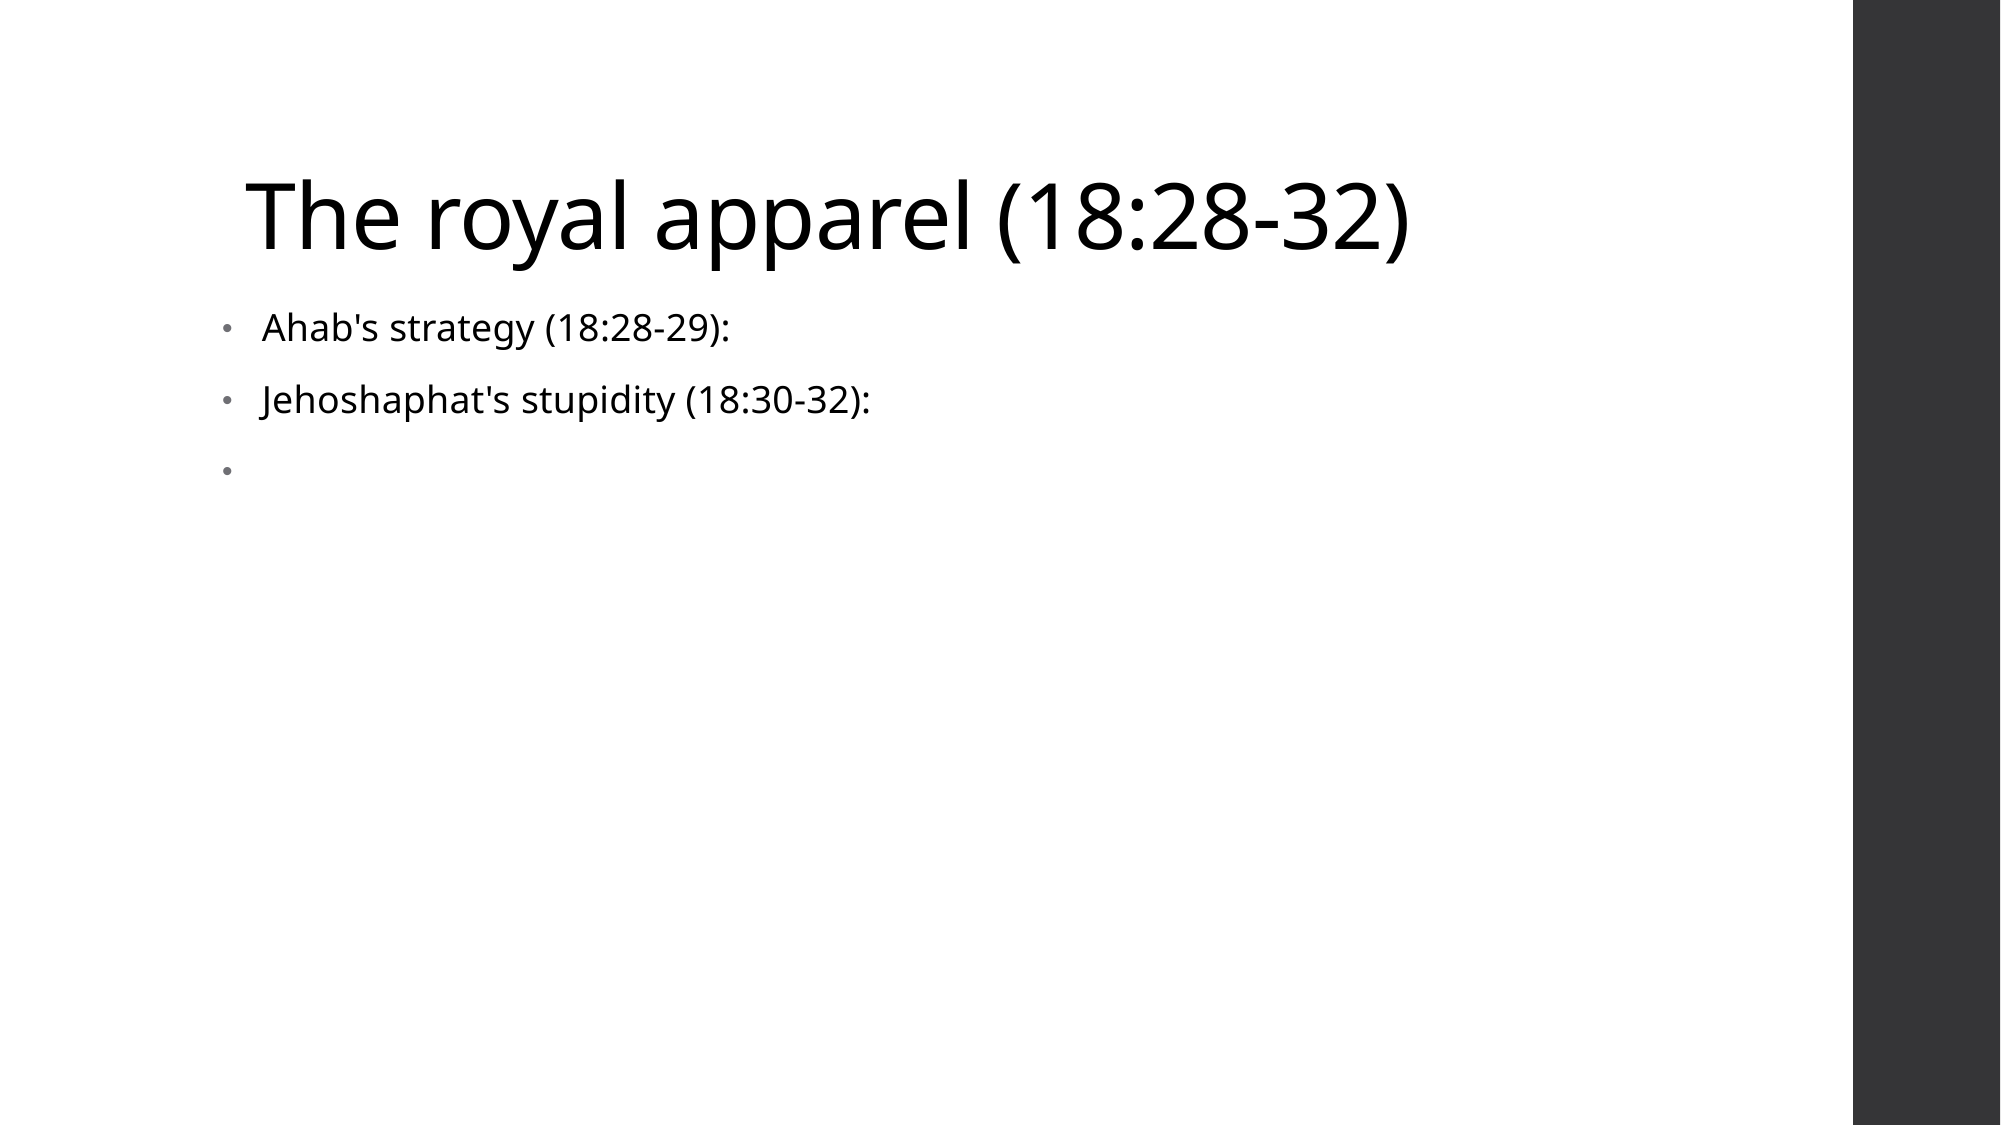

# The royal apparel (18:28-32)
 Ahab's strategy (18:28-29):
 Jehoshaphat's stupidity (18:30-32):